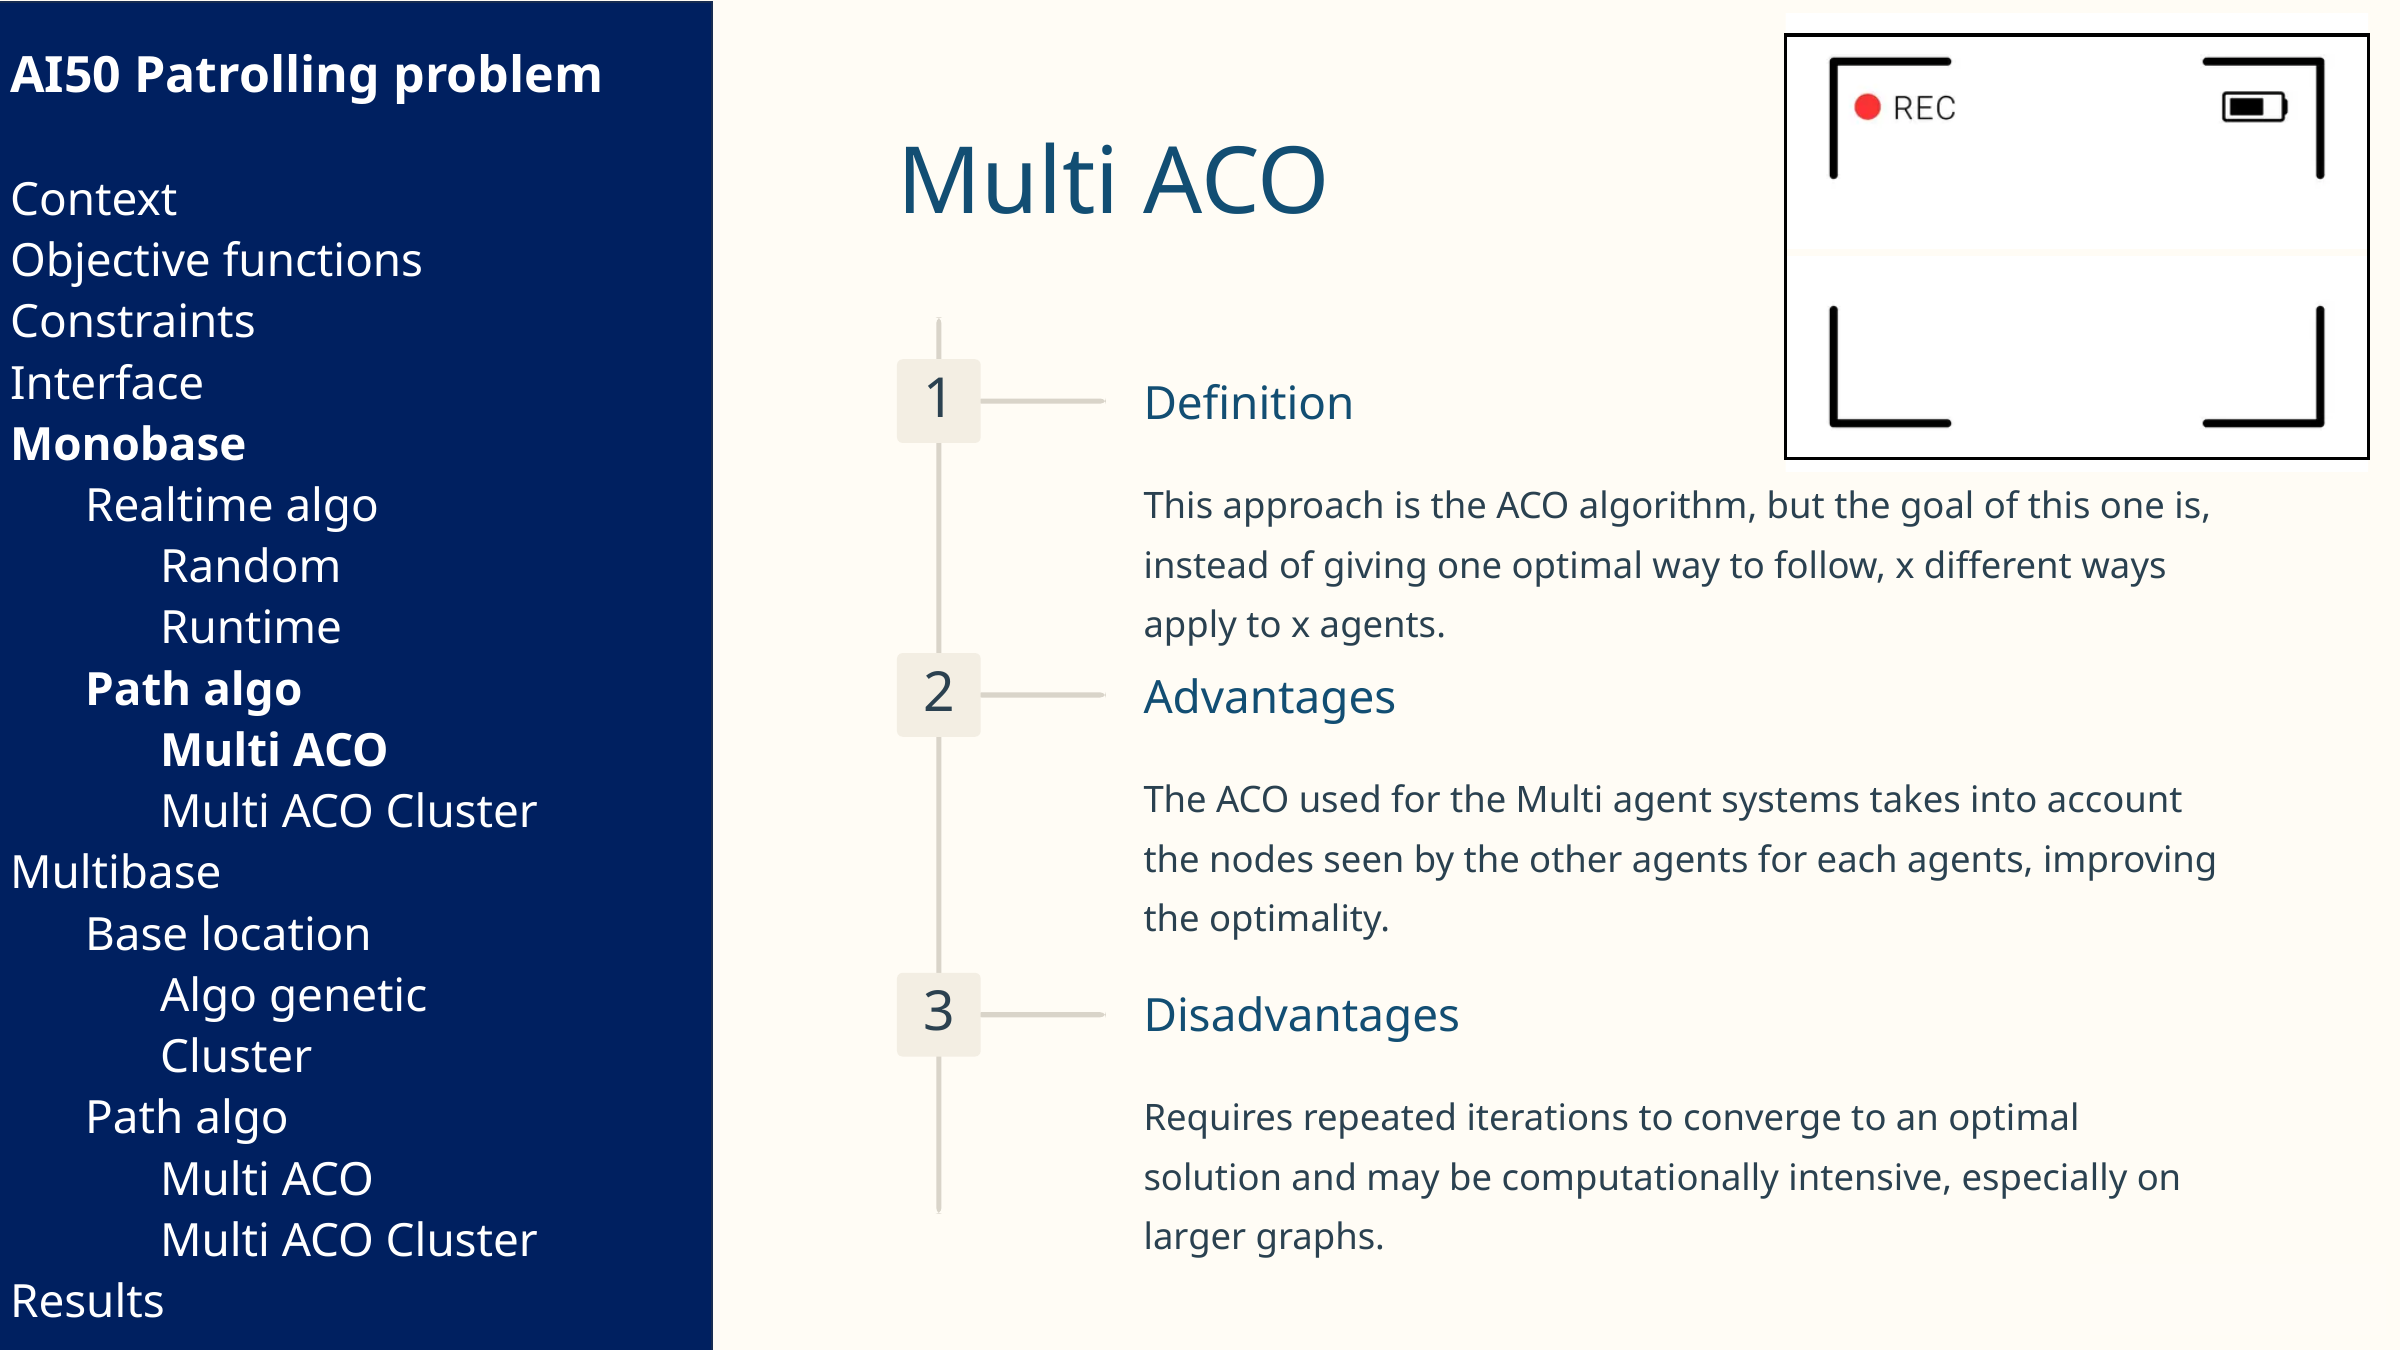

AI50 Patrolling problem
Context
Objective functions
Constraints
Interface
Monobase
	Realtime algo
		Random
		Runtime
	Path algo
		Multi ACO
		Multi ACO Cluster
Multibase
	Base location
		Algo genetic
		Cluster
	Path algo
		Multi ACO
		Multi ACO Cluster
Results
Multi ACO
Definition
1
This approach is the ACO algorithm, but the goal of this one is, instead of giving one optimal way to follow, x different ways apply to x agents.
Advantages
2
The ACO used for the Multi agent systems takes into account the nodes seen by the other agents for each agents, improving the optimality.
Disadvantages
3
Requires repeated iterations to converge to an optimal solution and may be computationally intensive, especially on larger graphs.